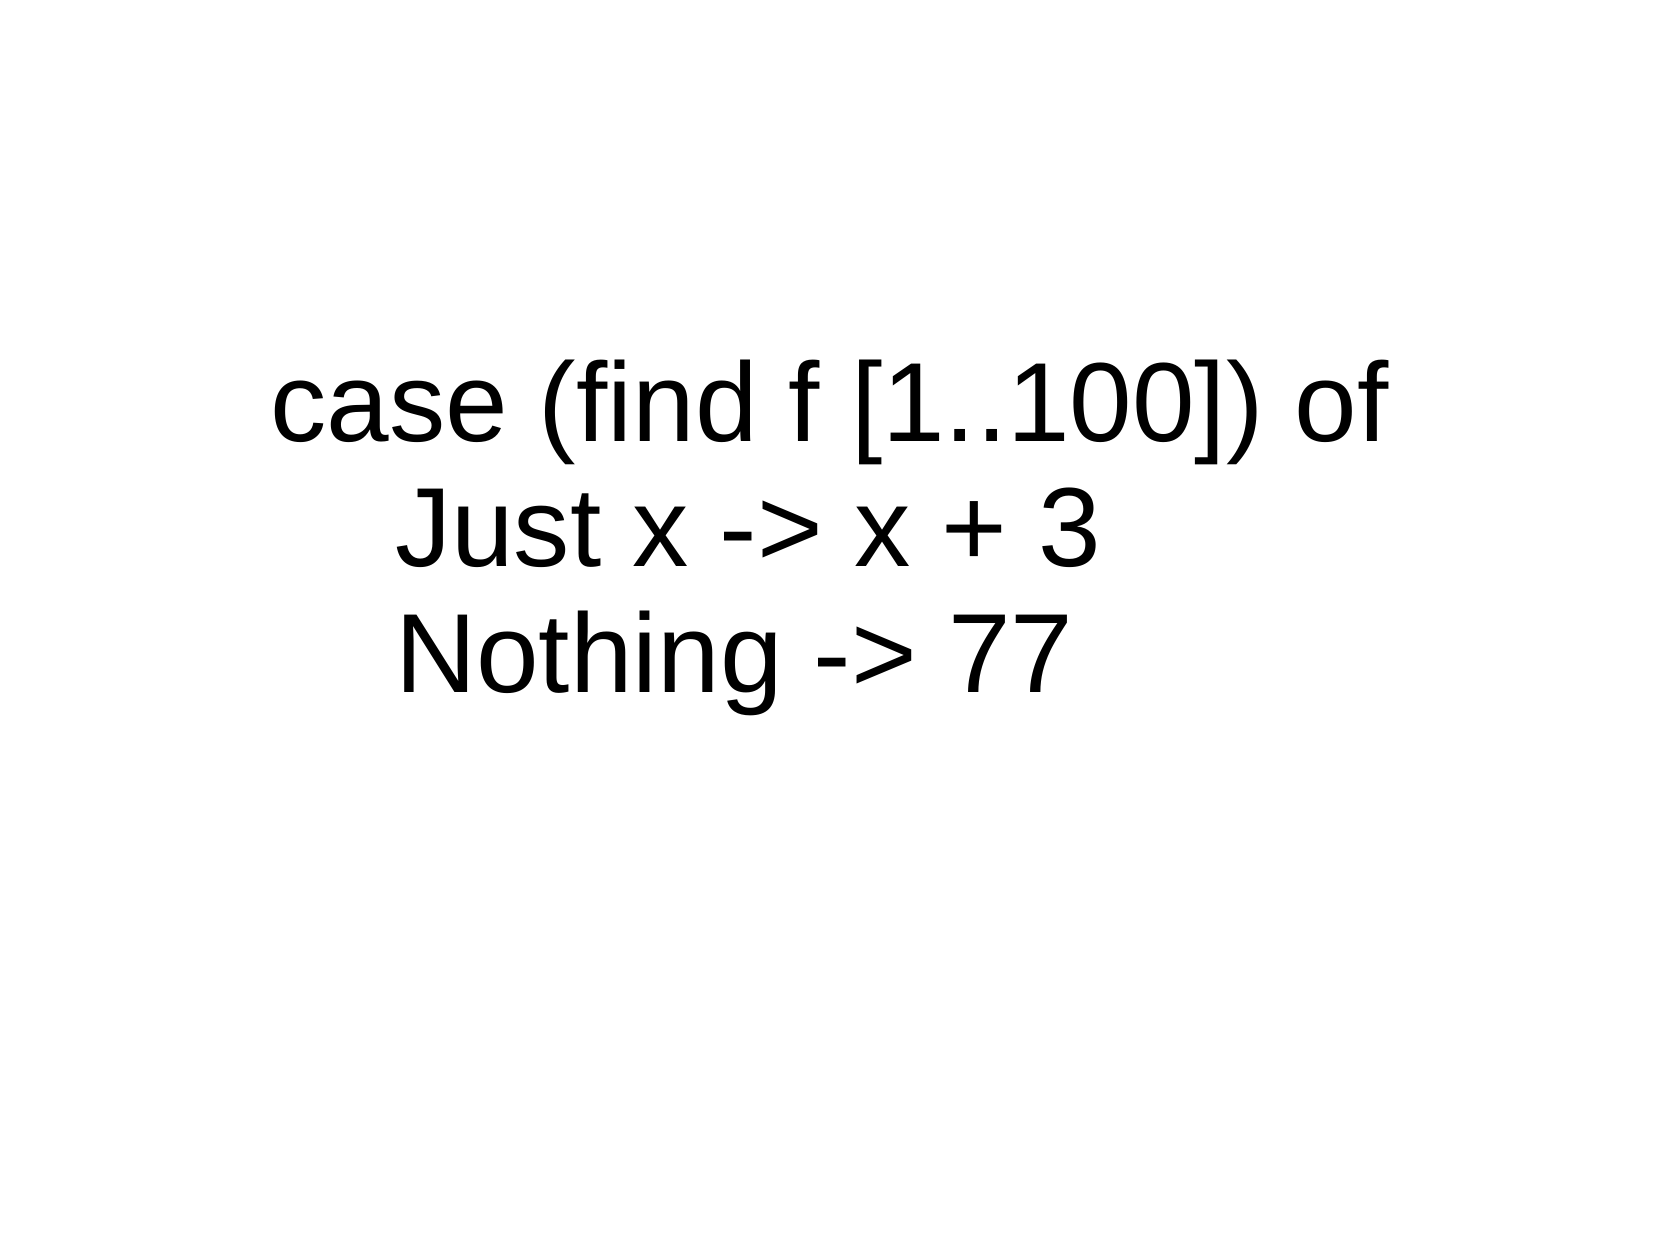

# case (find f [1..100]) of
 Just x -> x + 3
 Nothing -> 77